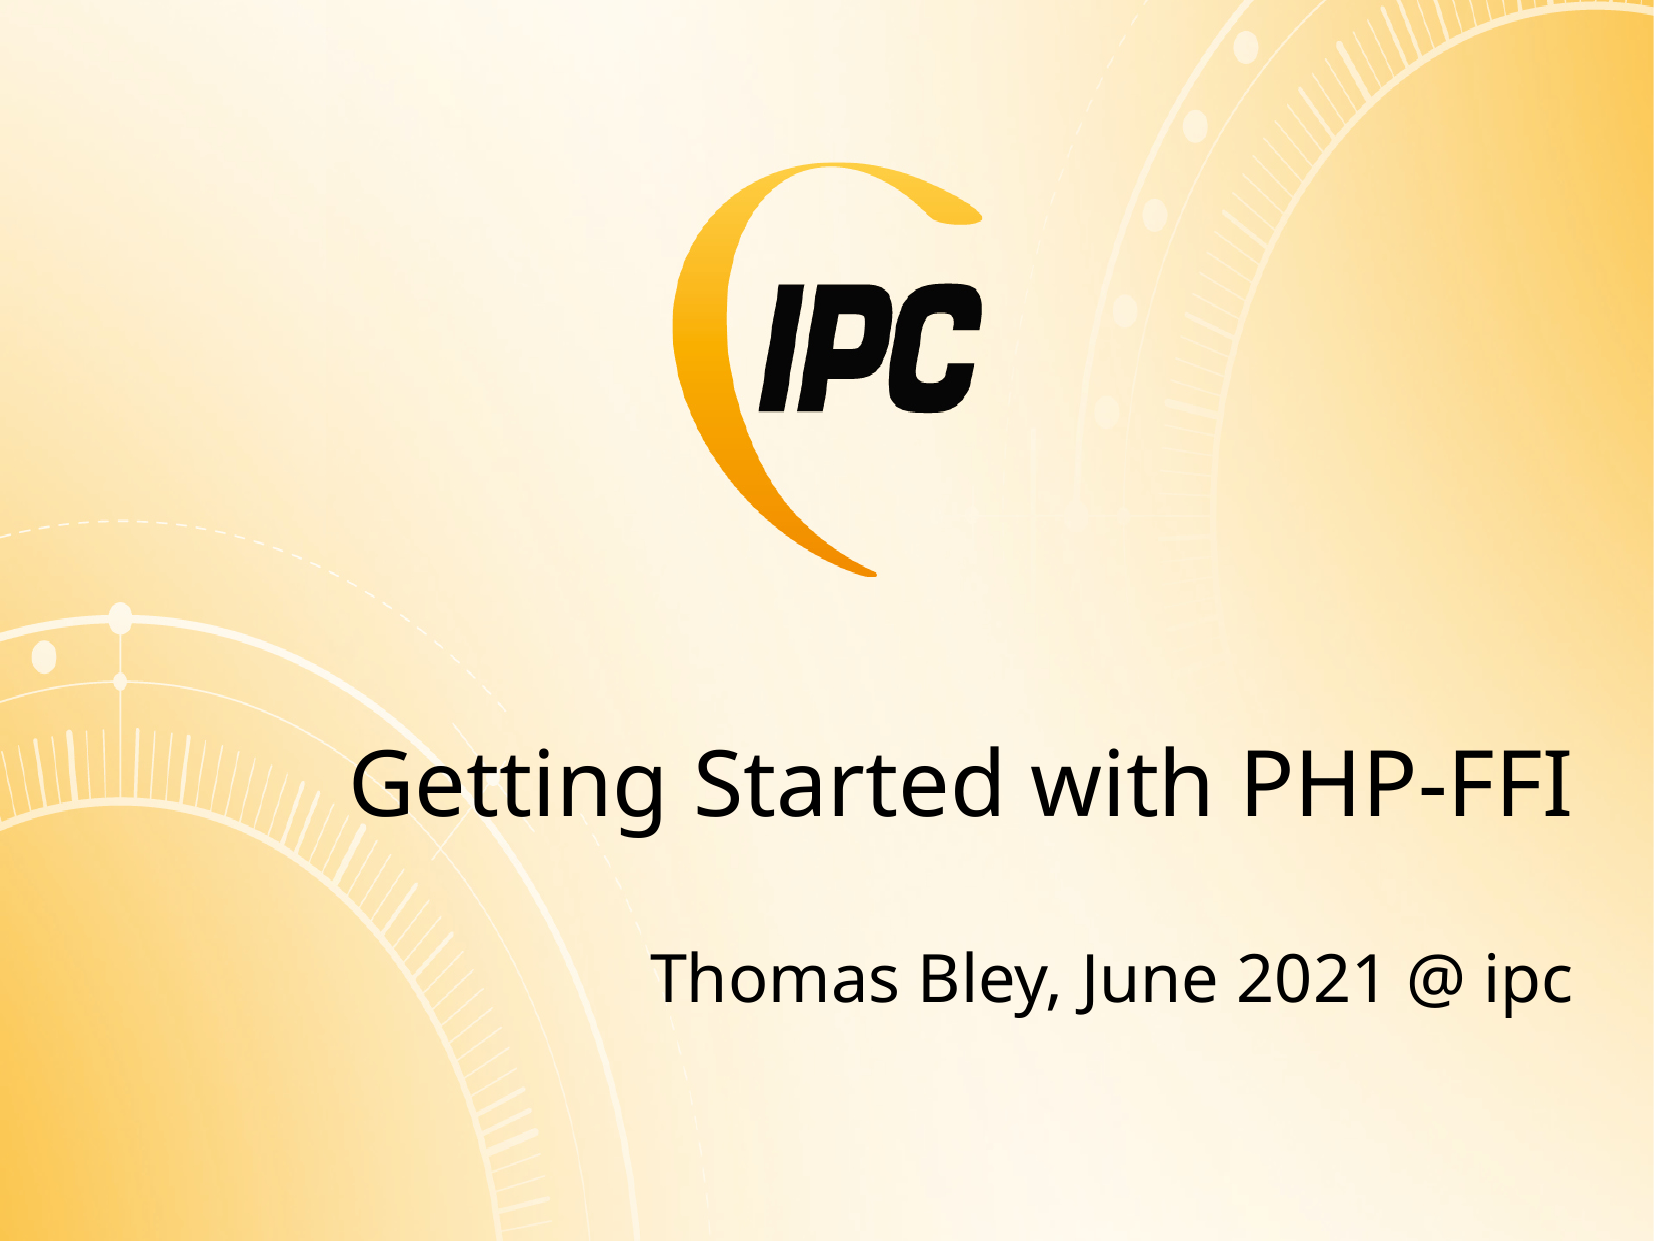

# Getting Started with PHP-FFI
Thomas Bley, June 2021 @ ipc